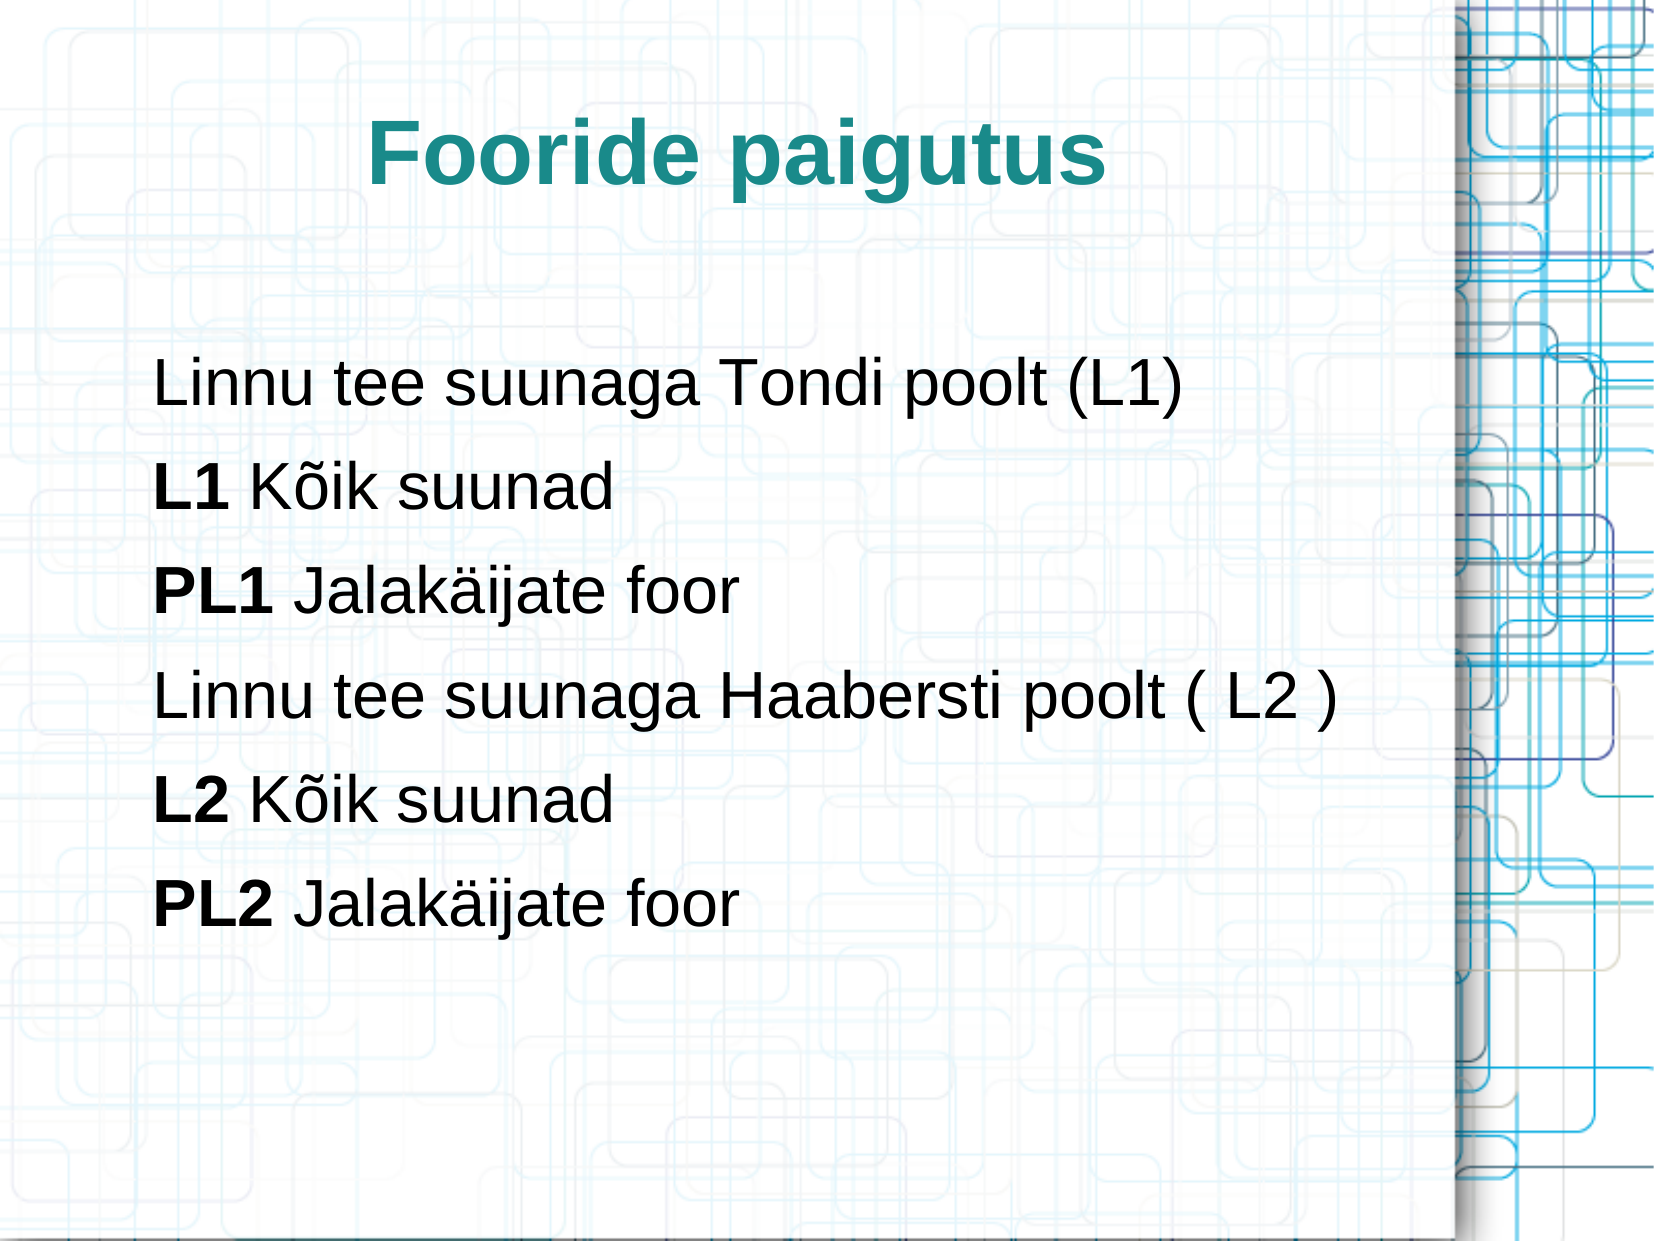

# Fooride paigutus
Linnu tee suunaga Tondi poolt (L1)
L1 Kõik suunad
PL1 Jalakäijate foor
Linnu tee suunaga Haabersti poolt ( L2 )
L2 Kõik suunad
PL2 Jalakäijate foor